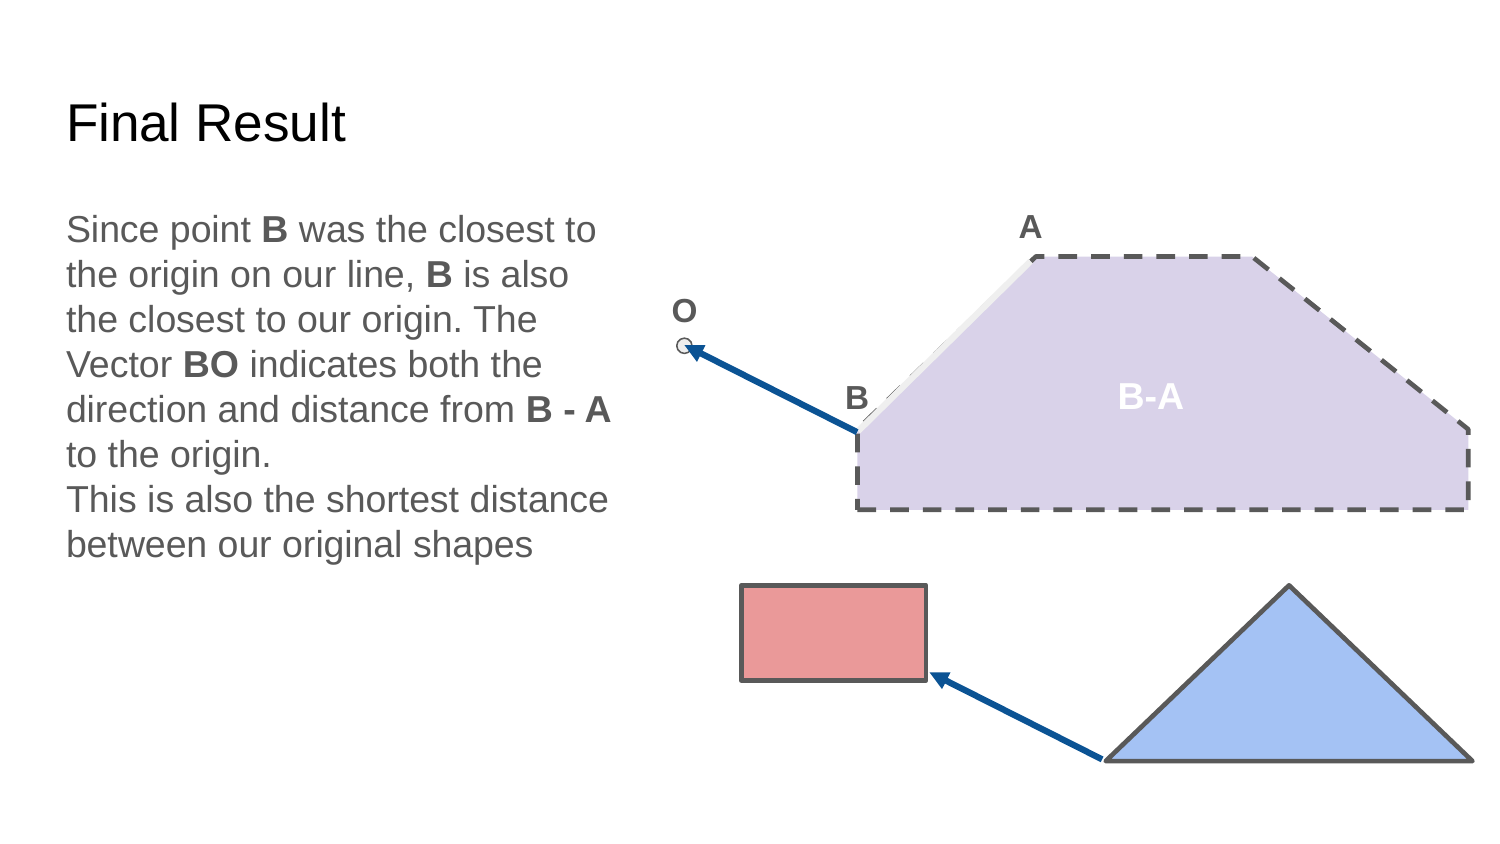

# Final Result
Since point B was the closest to the origin on our line, B is also the closest to our origin. The Vector BO indicates both the direction and distance from B - A to the origin.
This is also the shortest distance between our original shapes
A
B-A
O
B